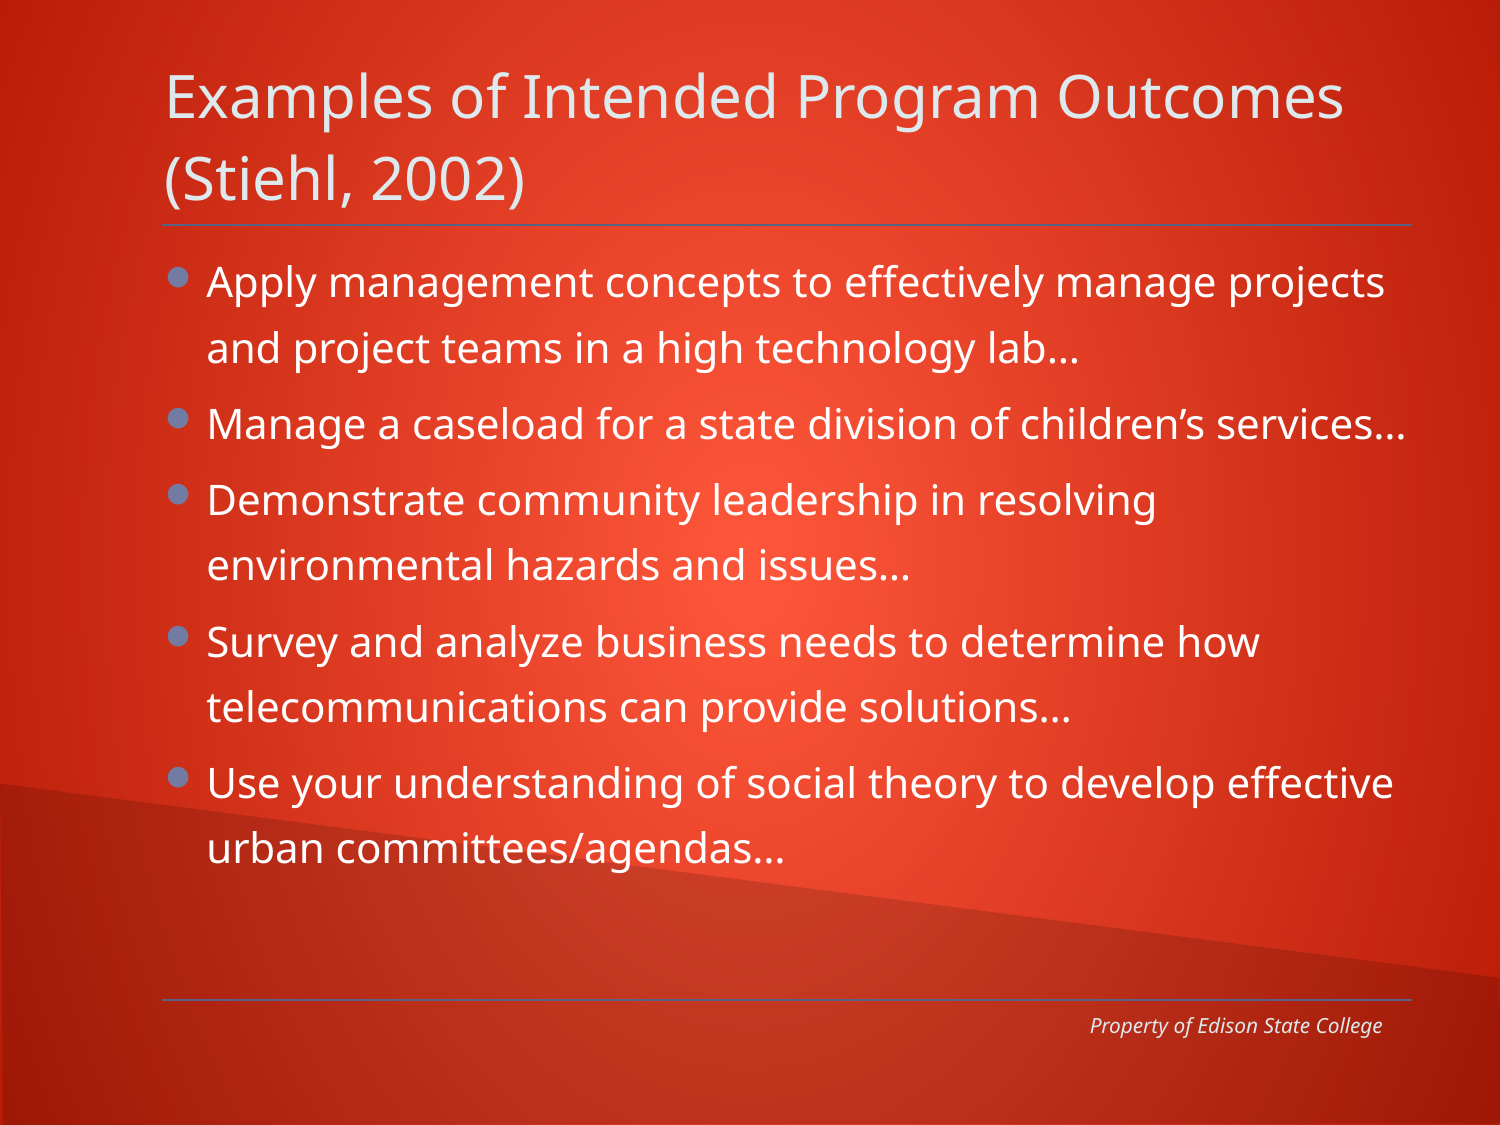

# Examples of Intended Program Outcomes (Stiehl, 2002)
Apply management concepts to effectively manage projects and project teams in a high technology lab…
Manage a caseload for a state division of children’s services…
Demonstrate community leadership in resolving environmental hazards and issues…
Survey and analyze business needs to determine how telecommunications can provide solutions…
Use your understanding of social theory to develop effective urban committees/agendas…
Property of Edison State College